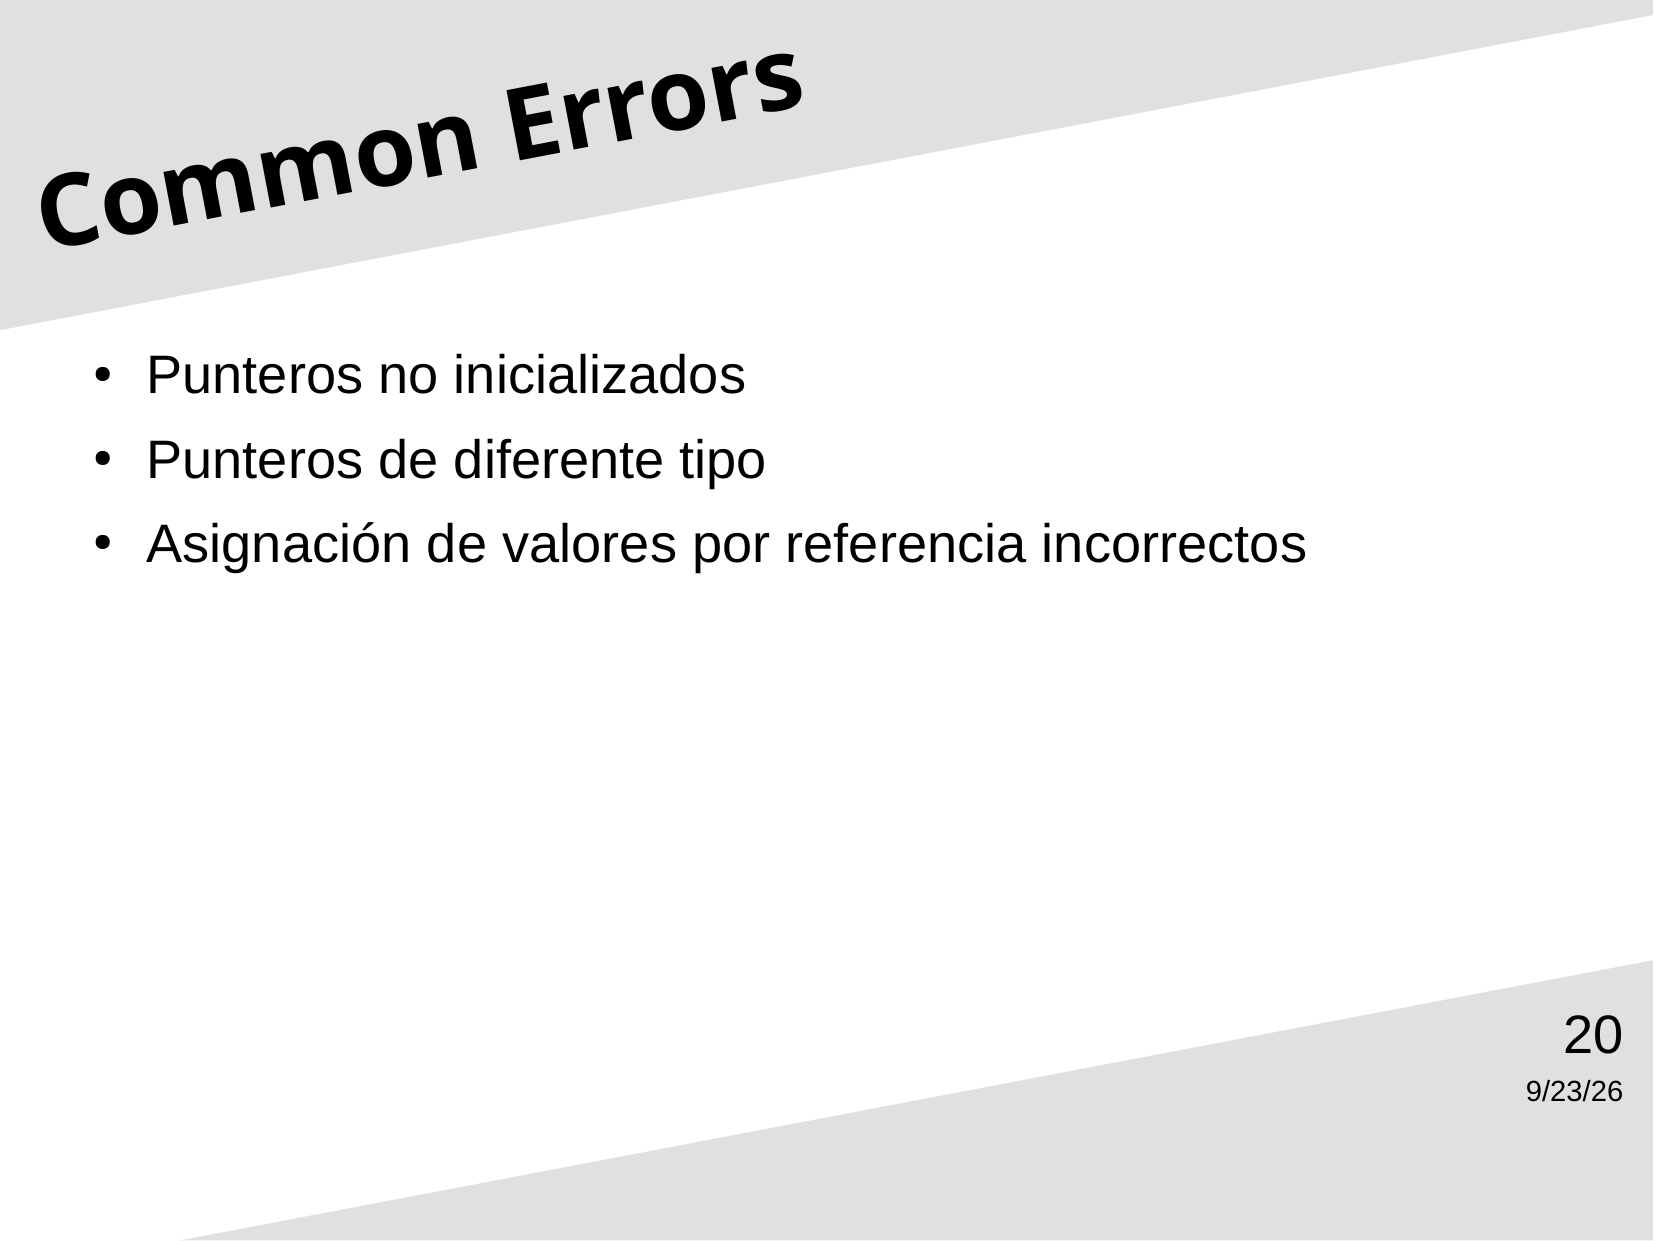

# Common Errors
Punteros no inicializados
Punteros de diferente tipo
Asignación de valores por referencia incorrectos
20